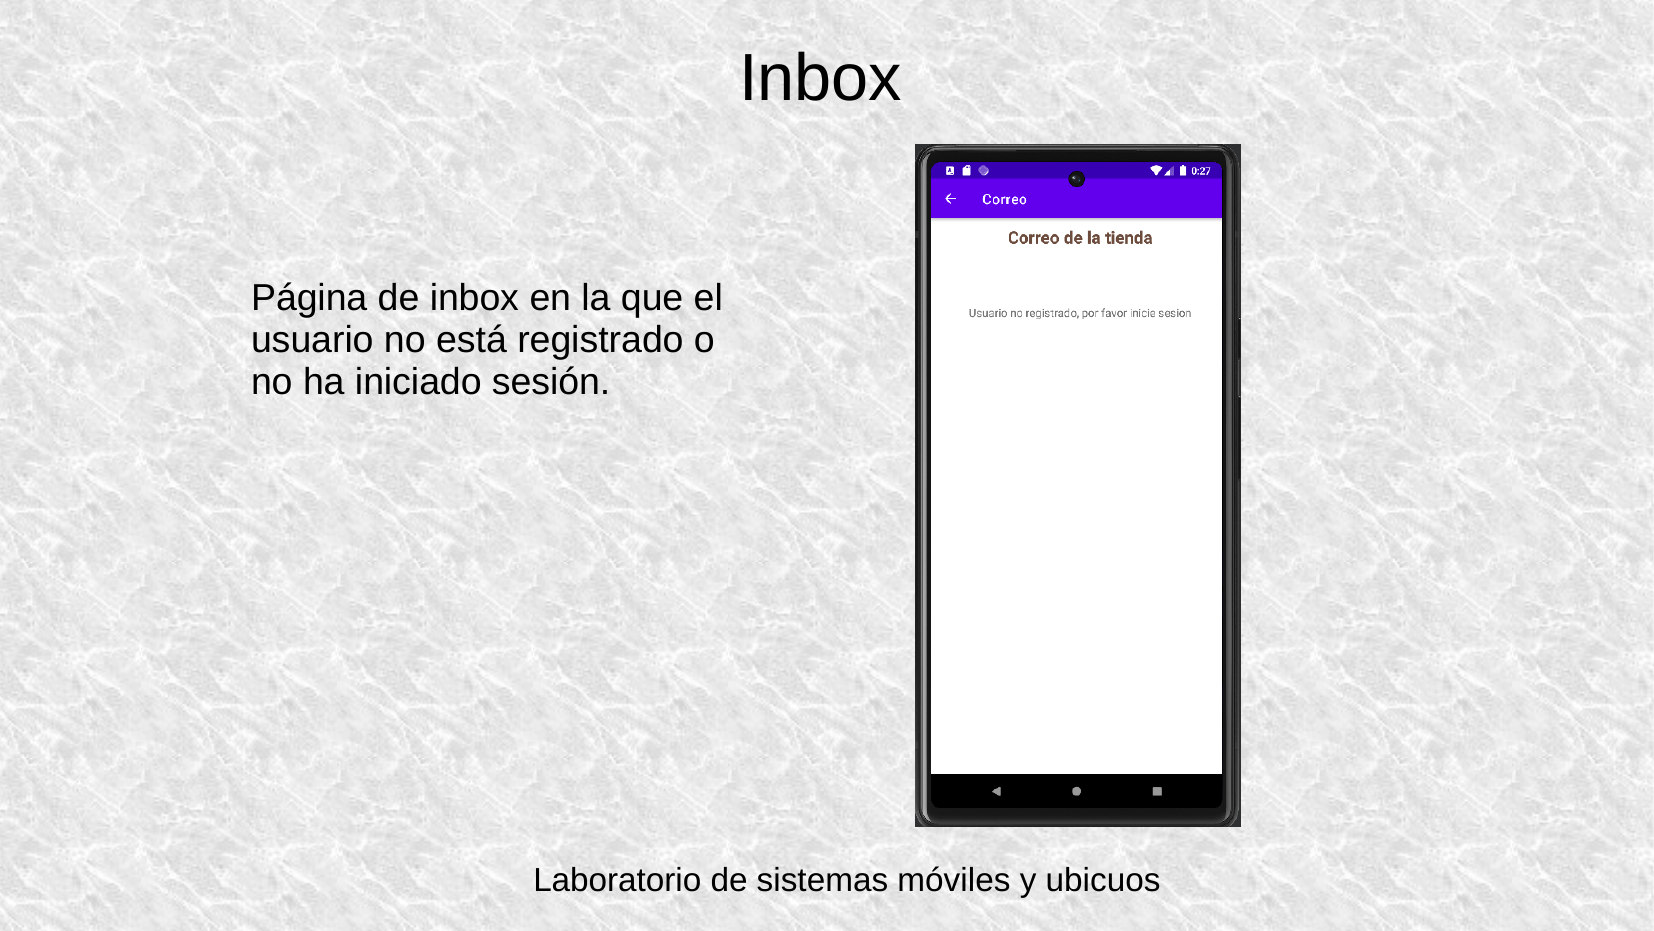

# Inbox
Página de inbox en la que el usuario no está registrado o no ha iniciado sesión.
Laboratorio de sistemas móviles y ubicuos